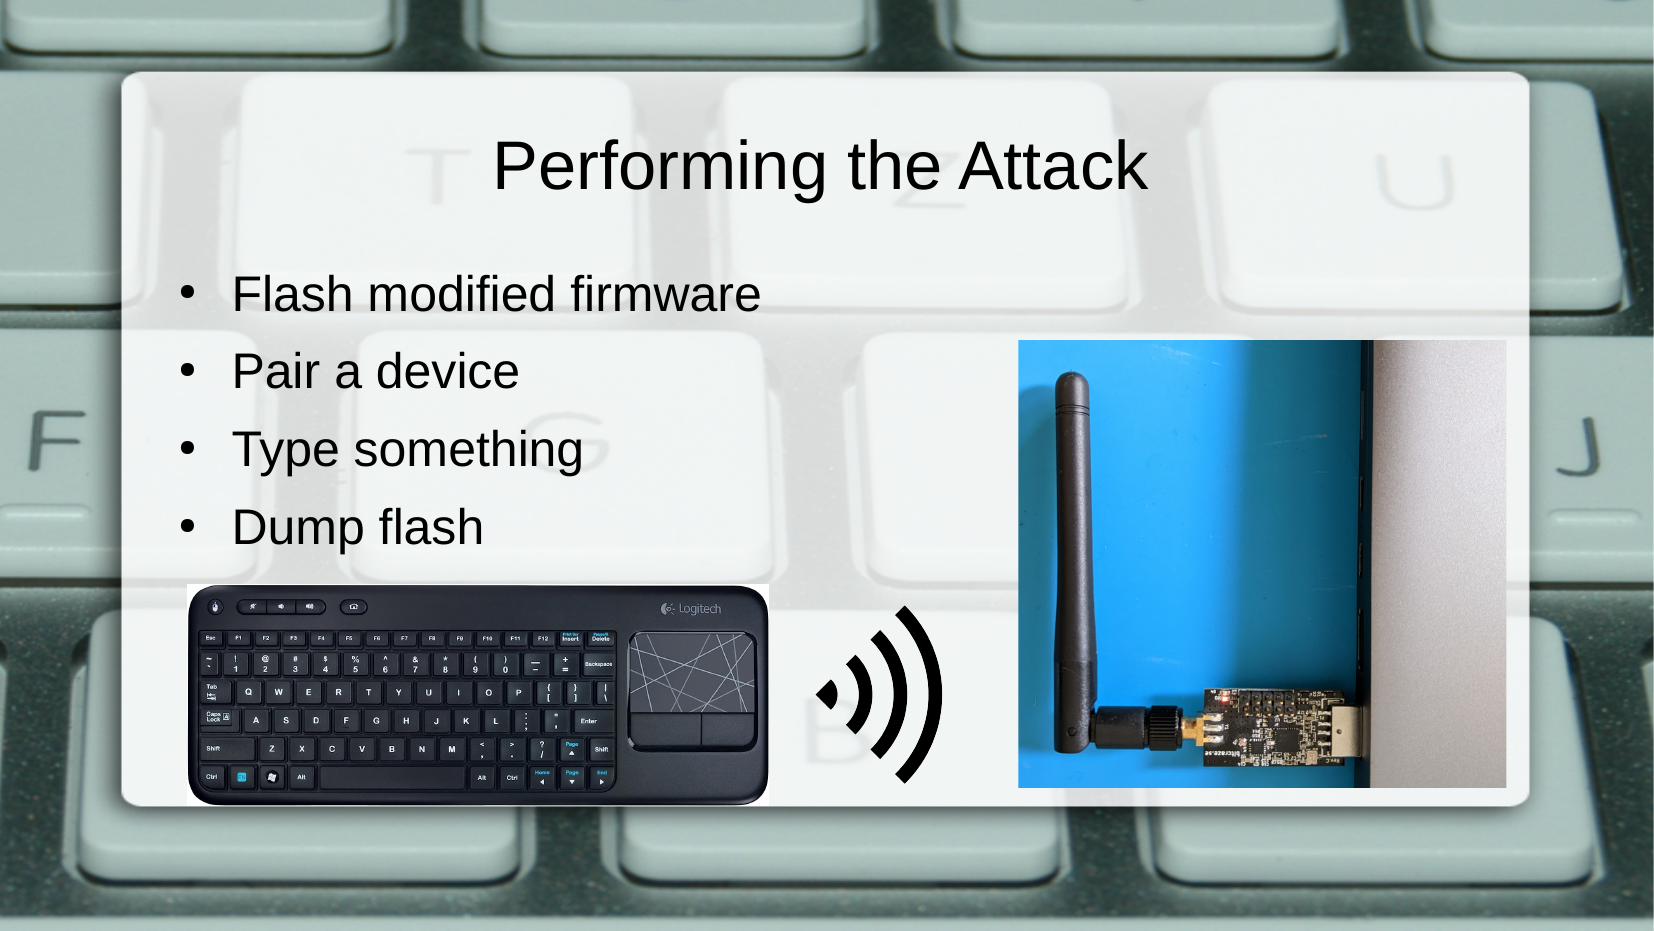

# Performing the Attack
Flash modified firmware
Pair a device
Type something
Dump flash